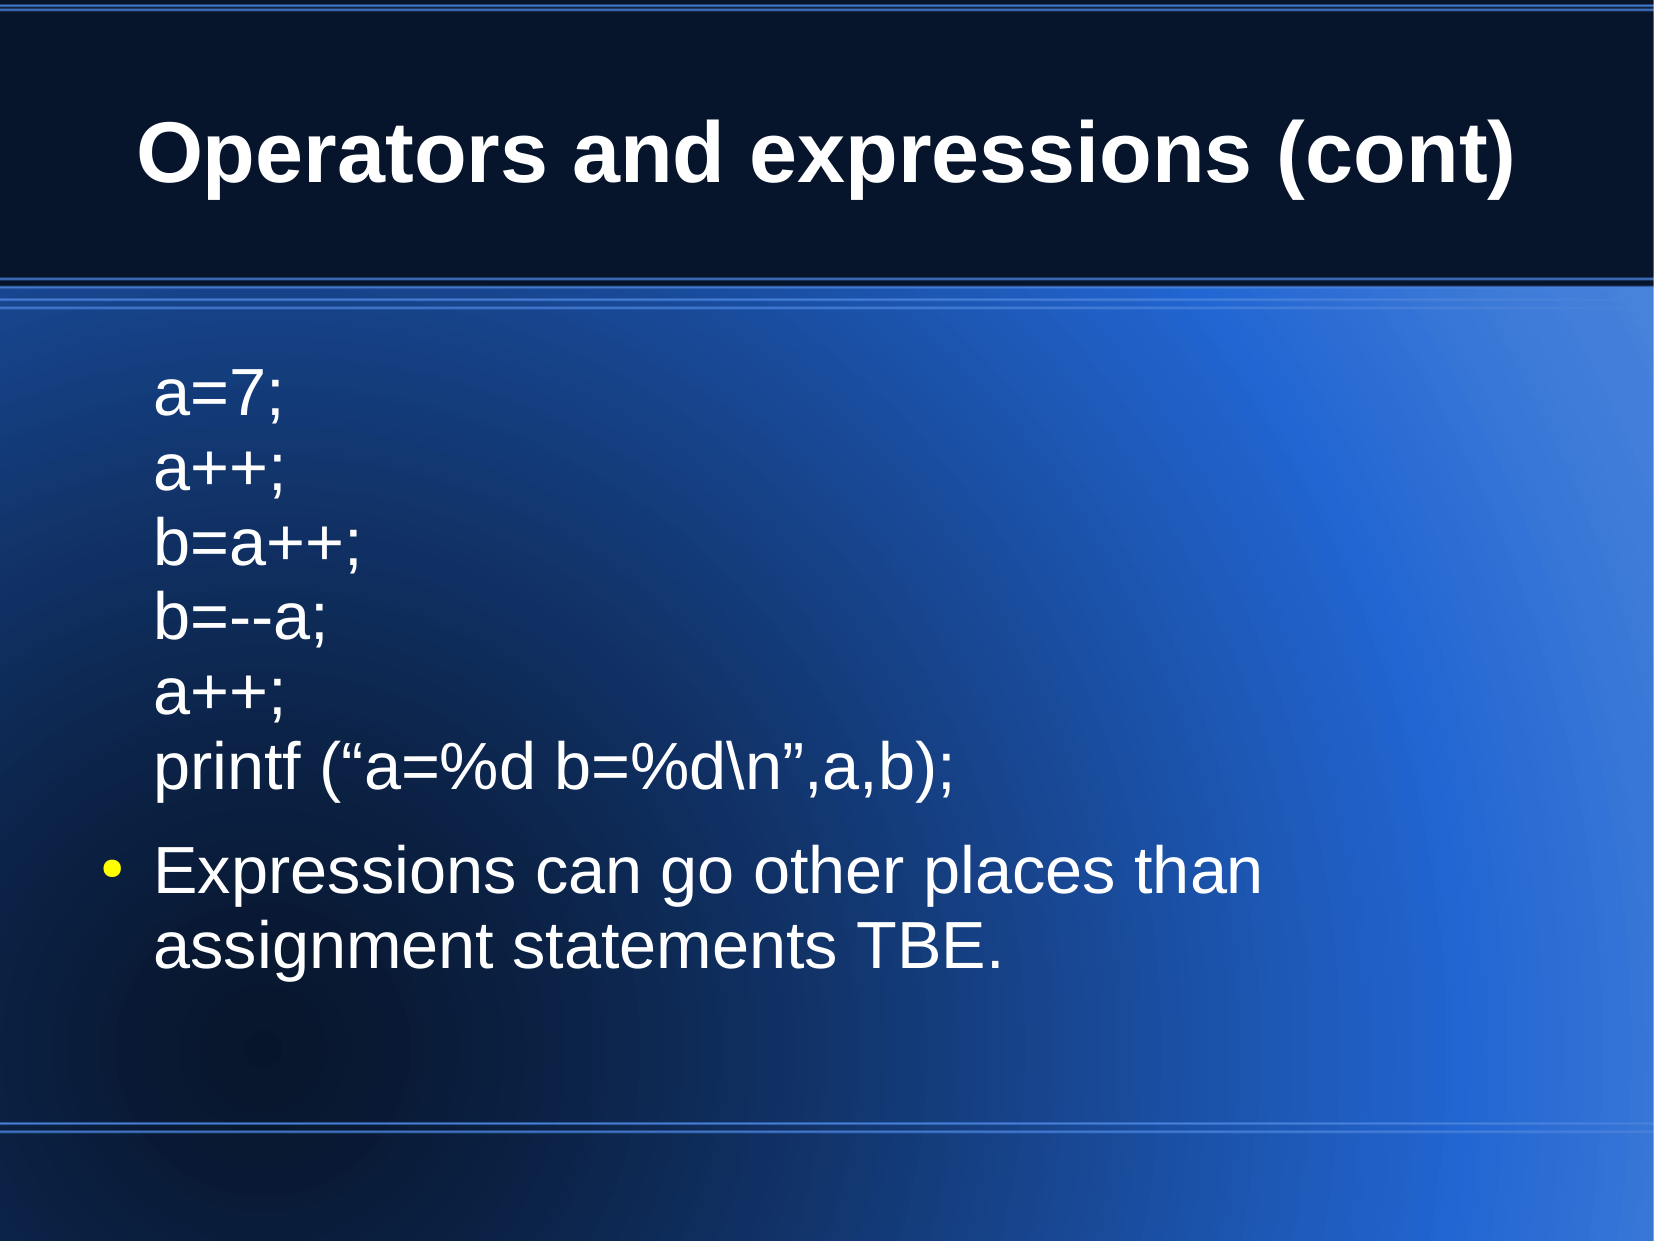

# Operators and expressions (cont)
a=7;
a++;
b=a++;
b=--a;
a++;
printf (“a=%d b=%d\n”,a,b);
Expressions can go other places than assignment statements TBE.